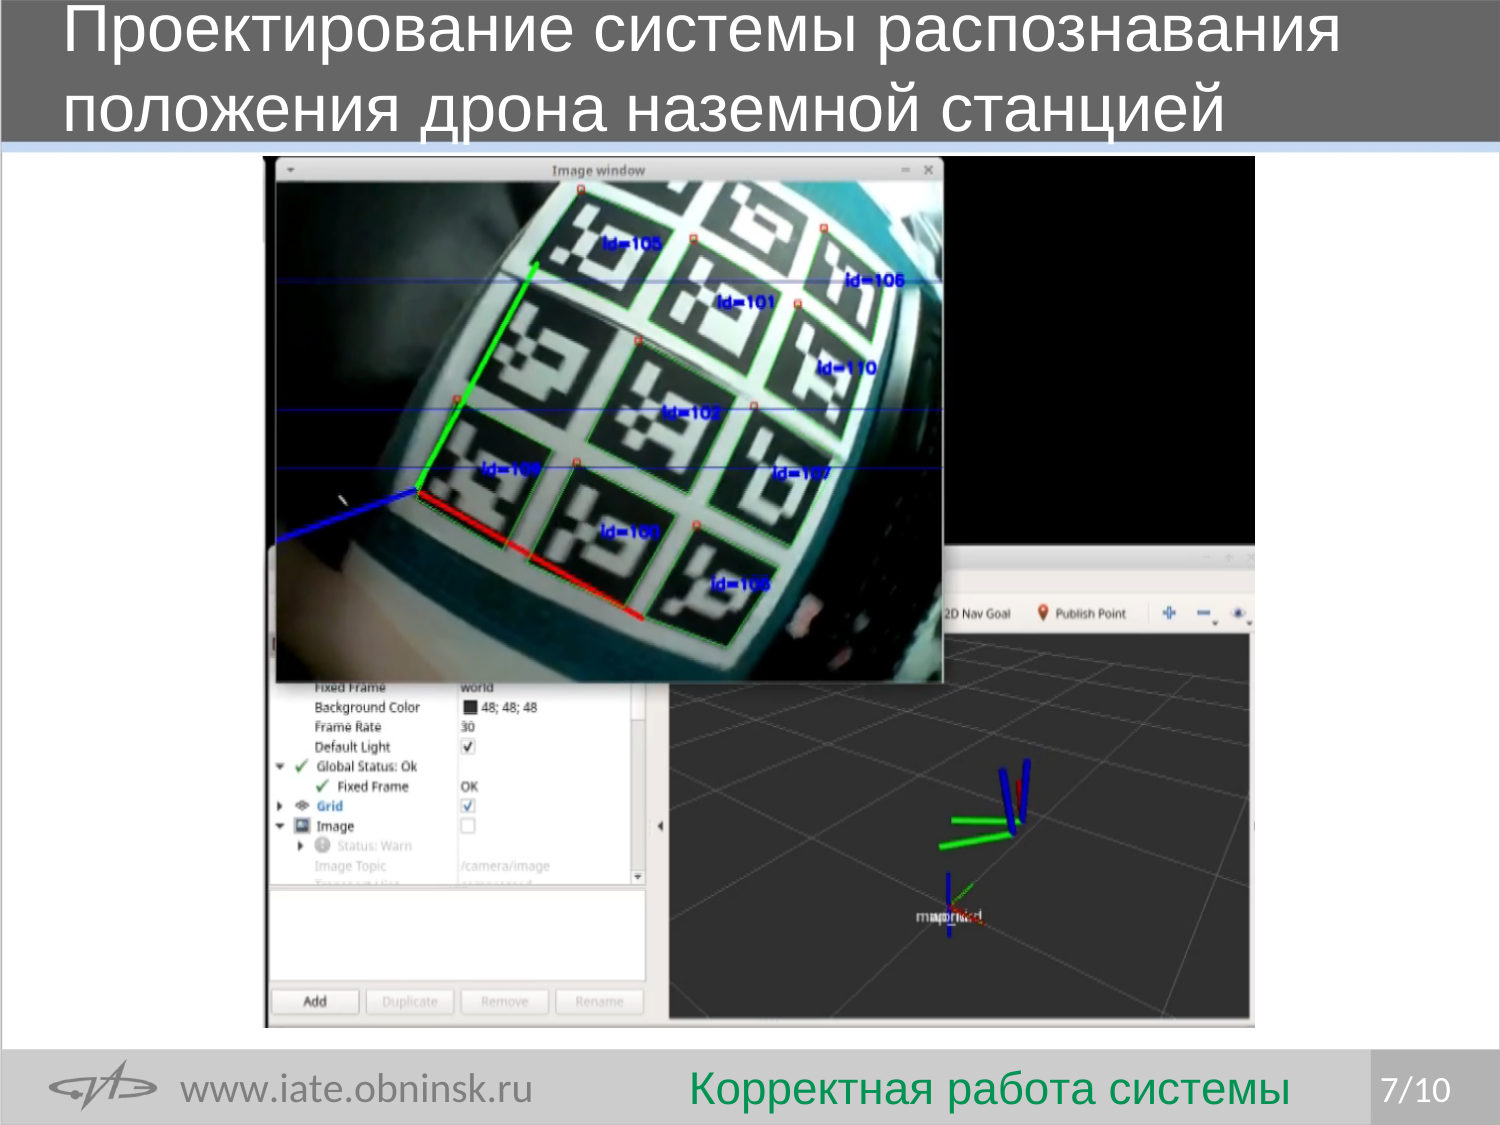

# Проектирование системы распознавания положения дрона наземной станцией
 Корректная работа системы
7/10